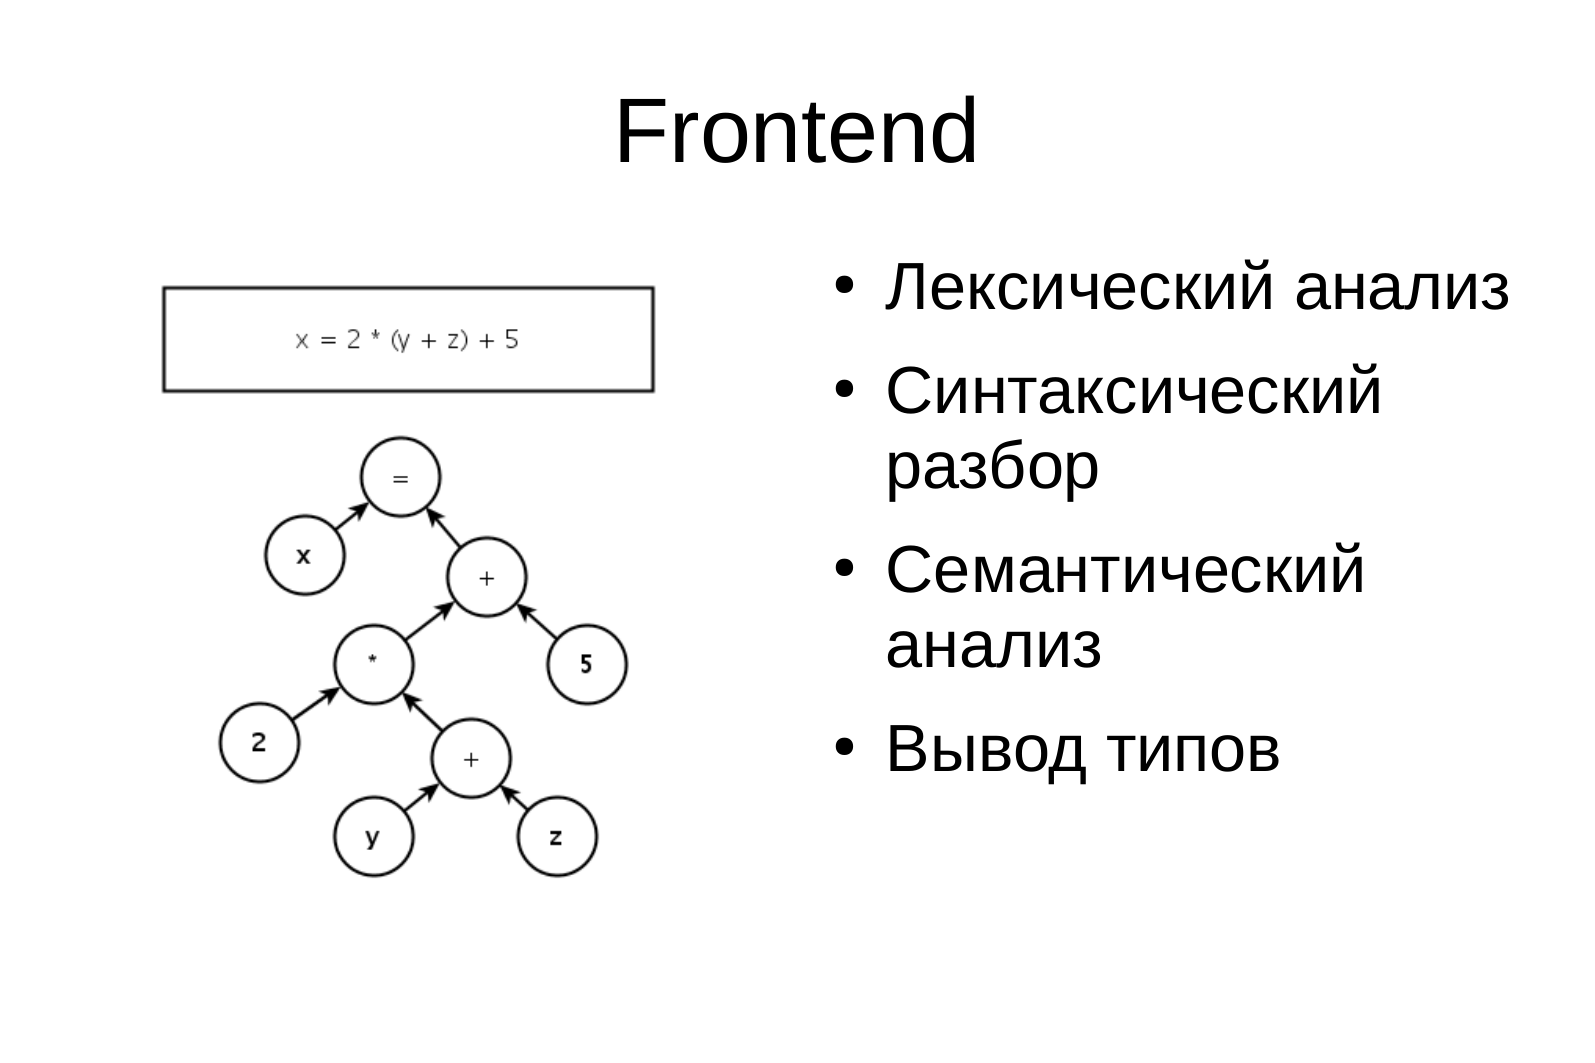

# Frontend
Лексический анализ
Синтаксический разбор
Семантический анализ
Вывод типов